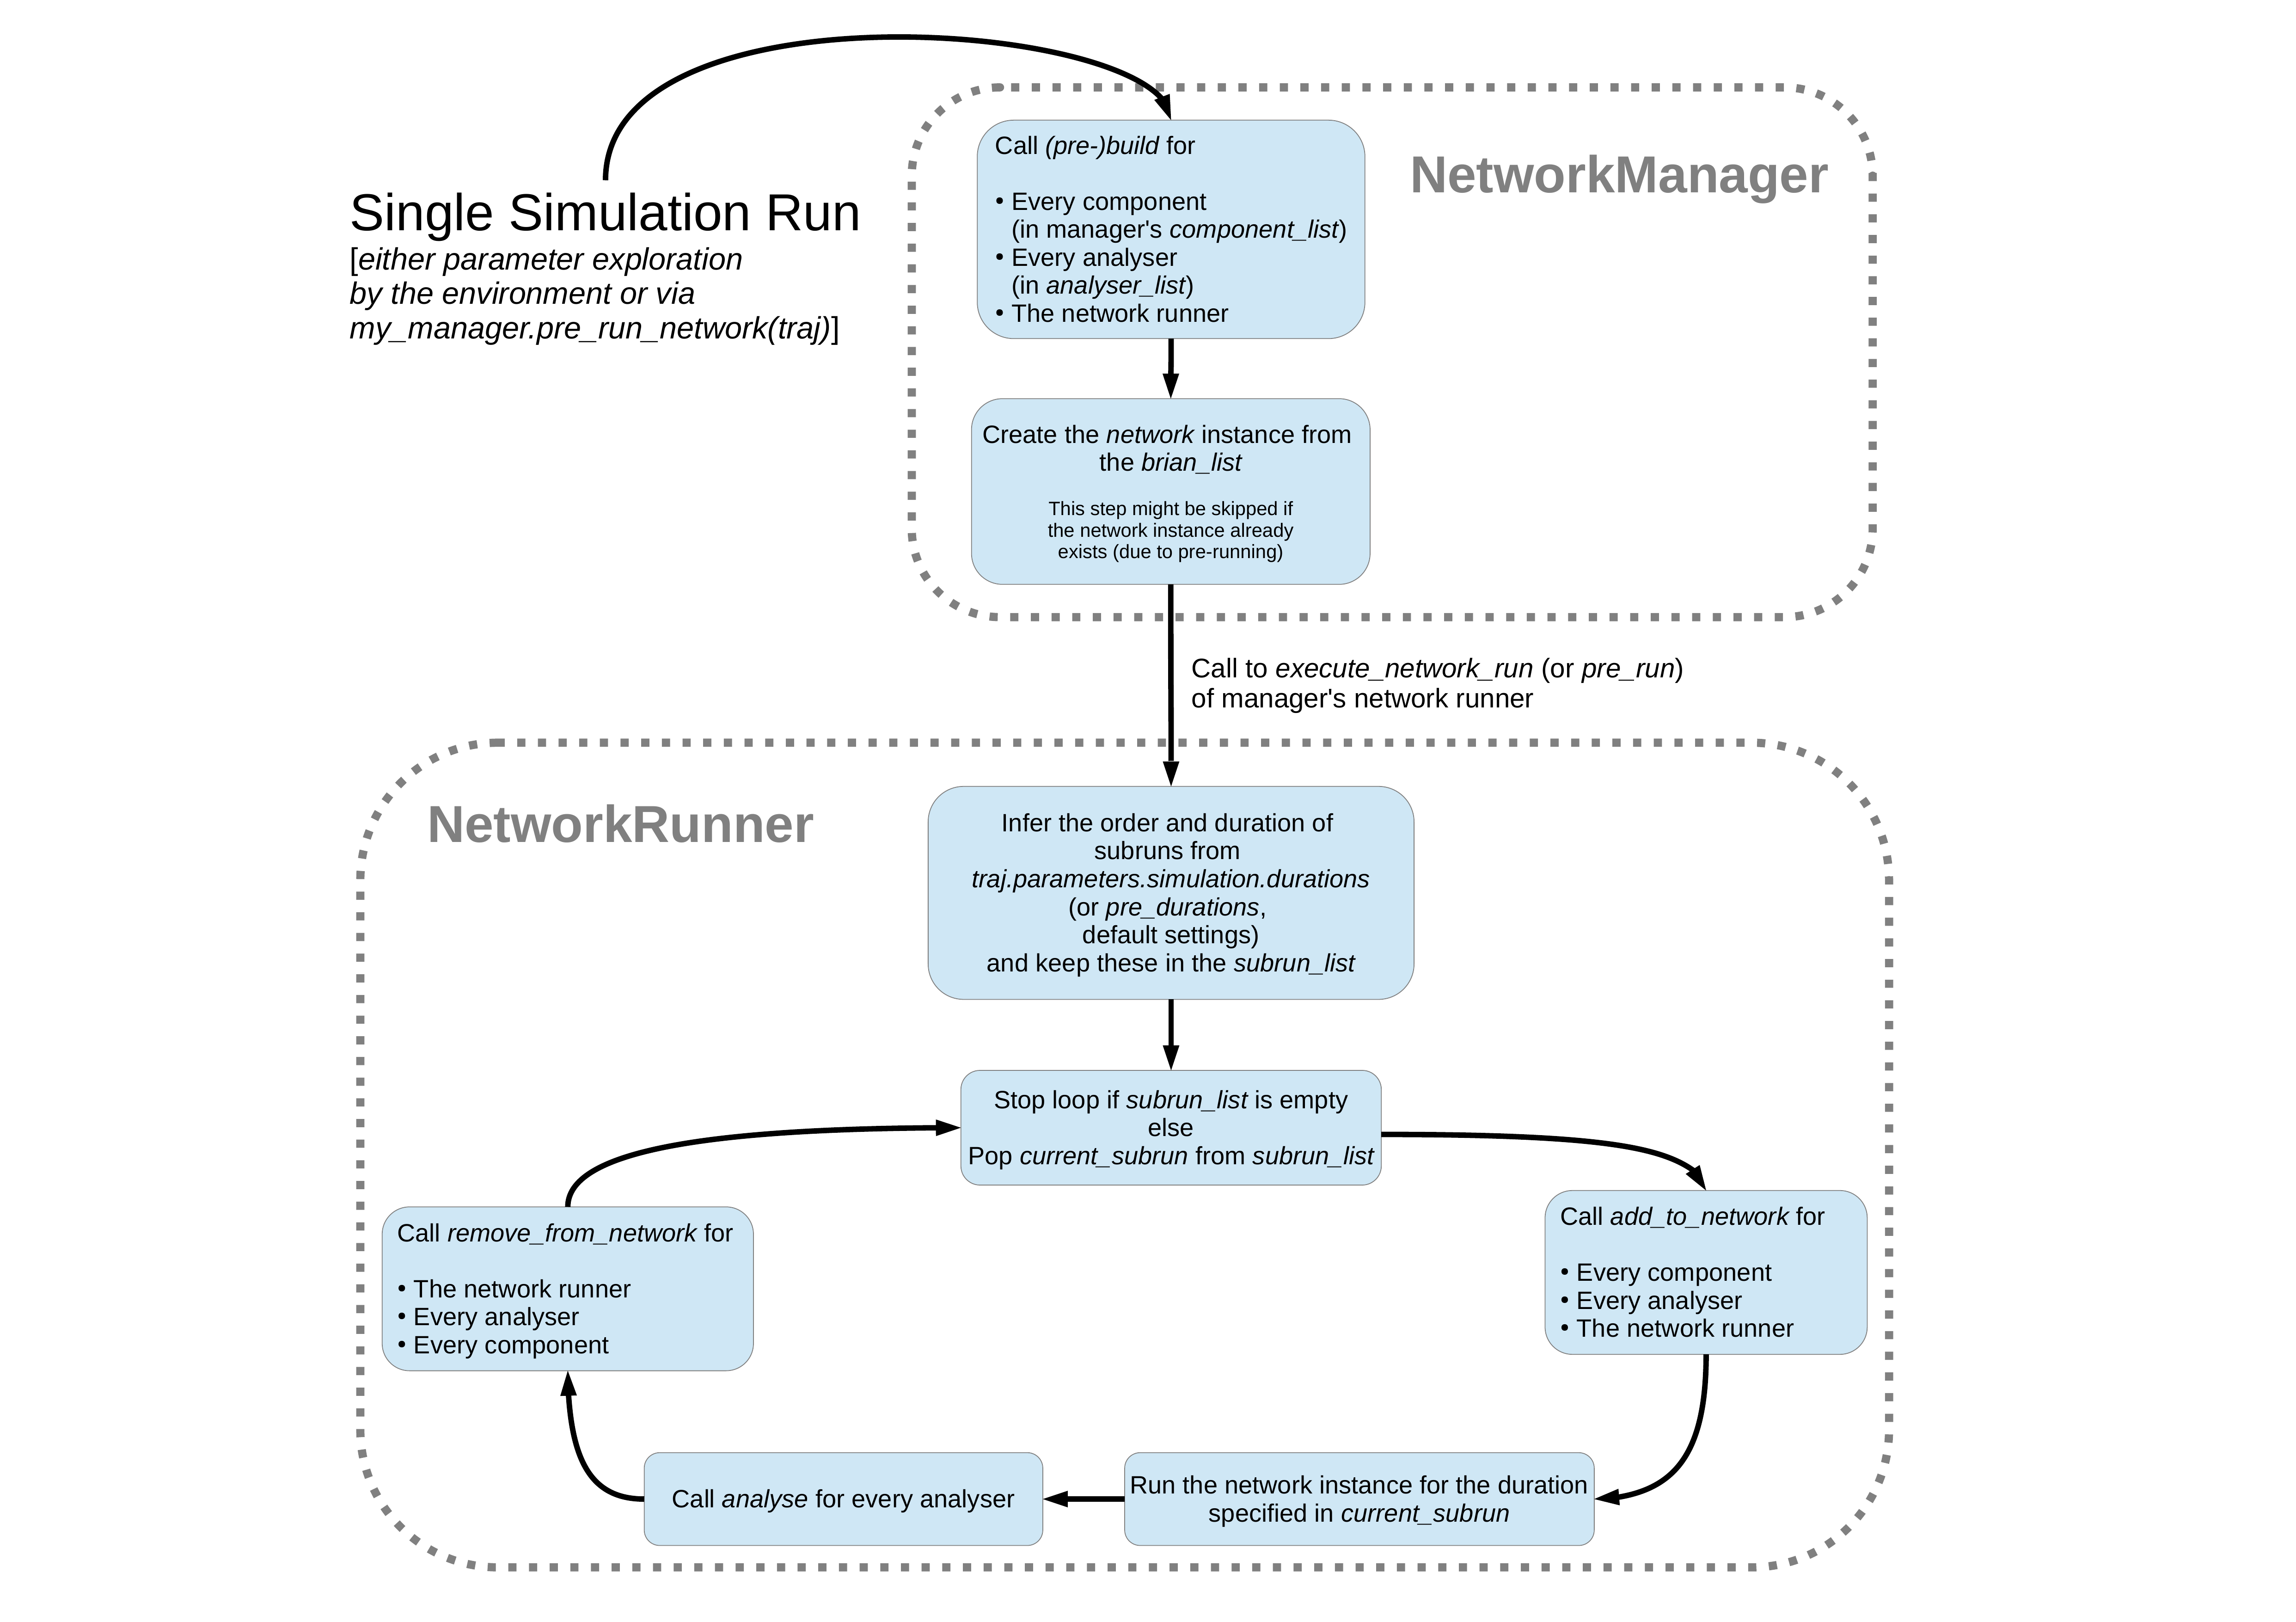

Call (pre-)build for
Every component
(in manager's component_list)
Every analyser
(in analyser_list)
The network runner
NetworkManager
Single Simulation Run
[either parameter exploration
by the environment or via
my_manager.pre_run_network(traj)]
Create the network instance from
the brian_list
This step might be skipped if
the network instance already
exists (due to pre-running)
Call to execute_network_run (or pre_run)
of manager's network runner
Infer the order and duration of
subruns from
traj.parameters.simulation.durations
(or pre_durations,
default settings)
and keep these in the subrun_list
NetworkRunner
Stop loop if subrun_list is empty
else
Pop current_subrun from subrun_list
Call add_to_network for
Every component
Every analyser
The network runner
Call remove_from_network for
The network runner
Every analyser
Every component
Call analyse for every analyser
Run the network instance for the duration
specified in current_subrun